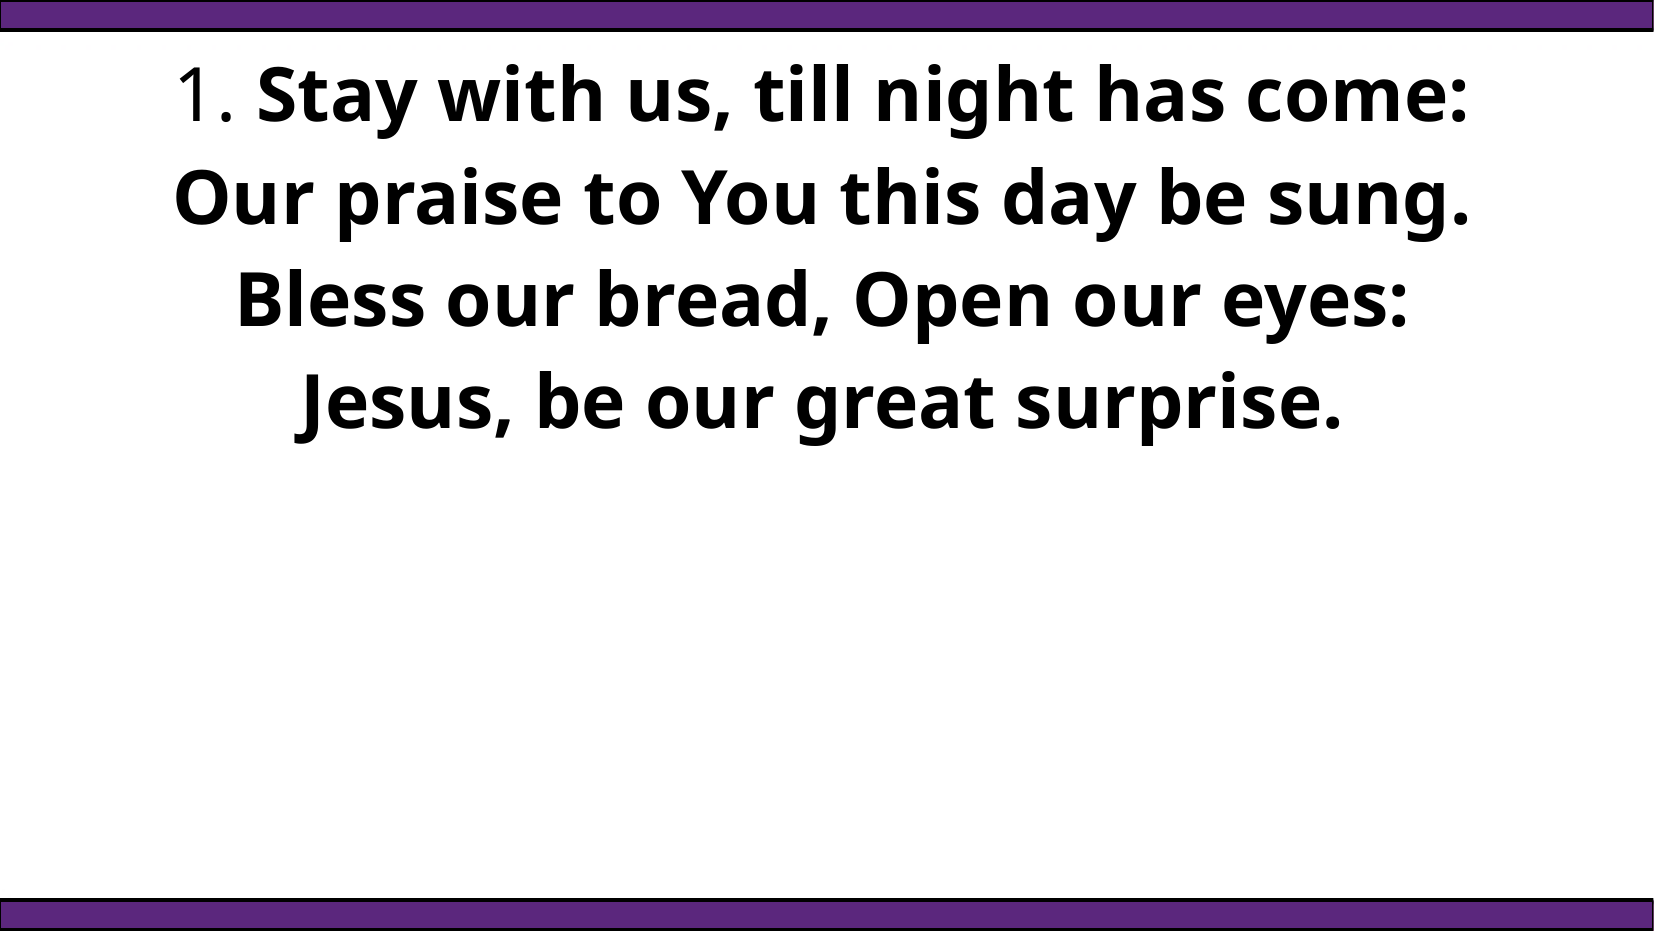

1. Stay with us, till night has come:
Our praise to You this day be sung.
Bless our bread, Open our eyes:
Jesus, be our great surprise.